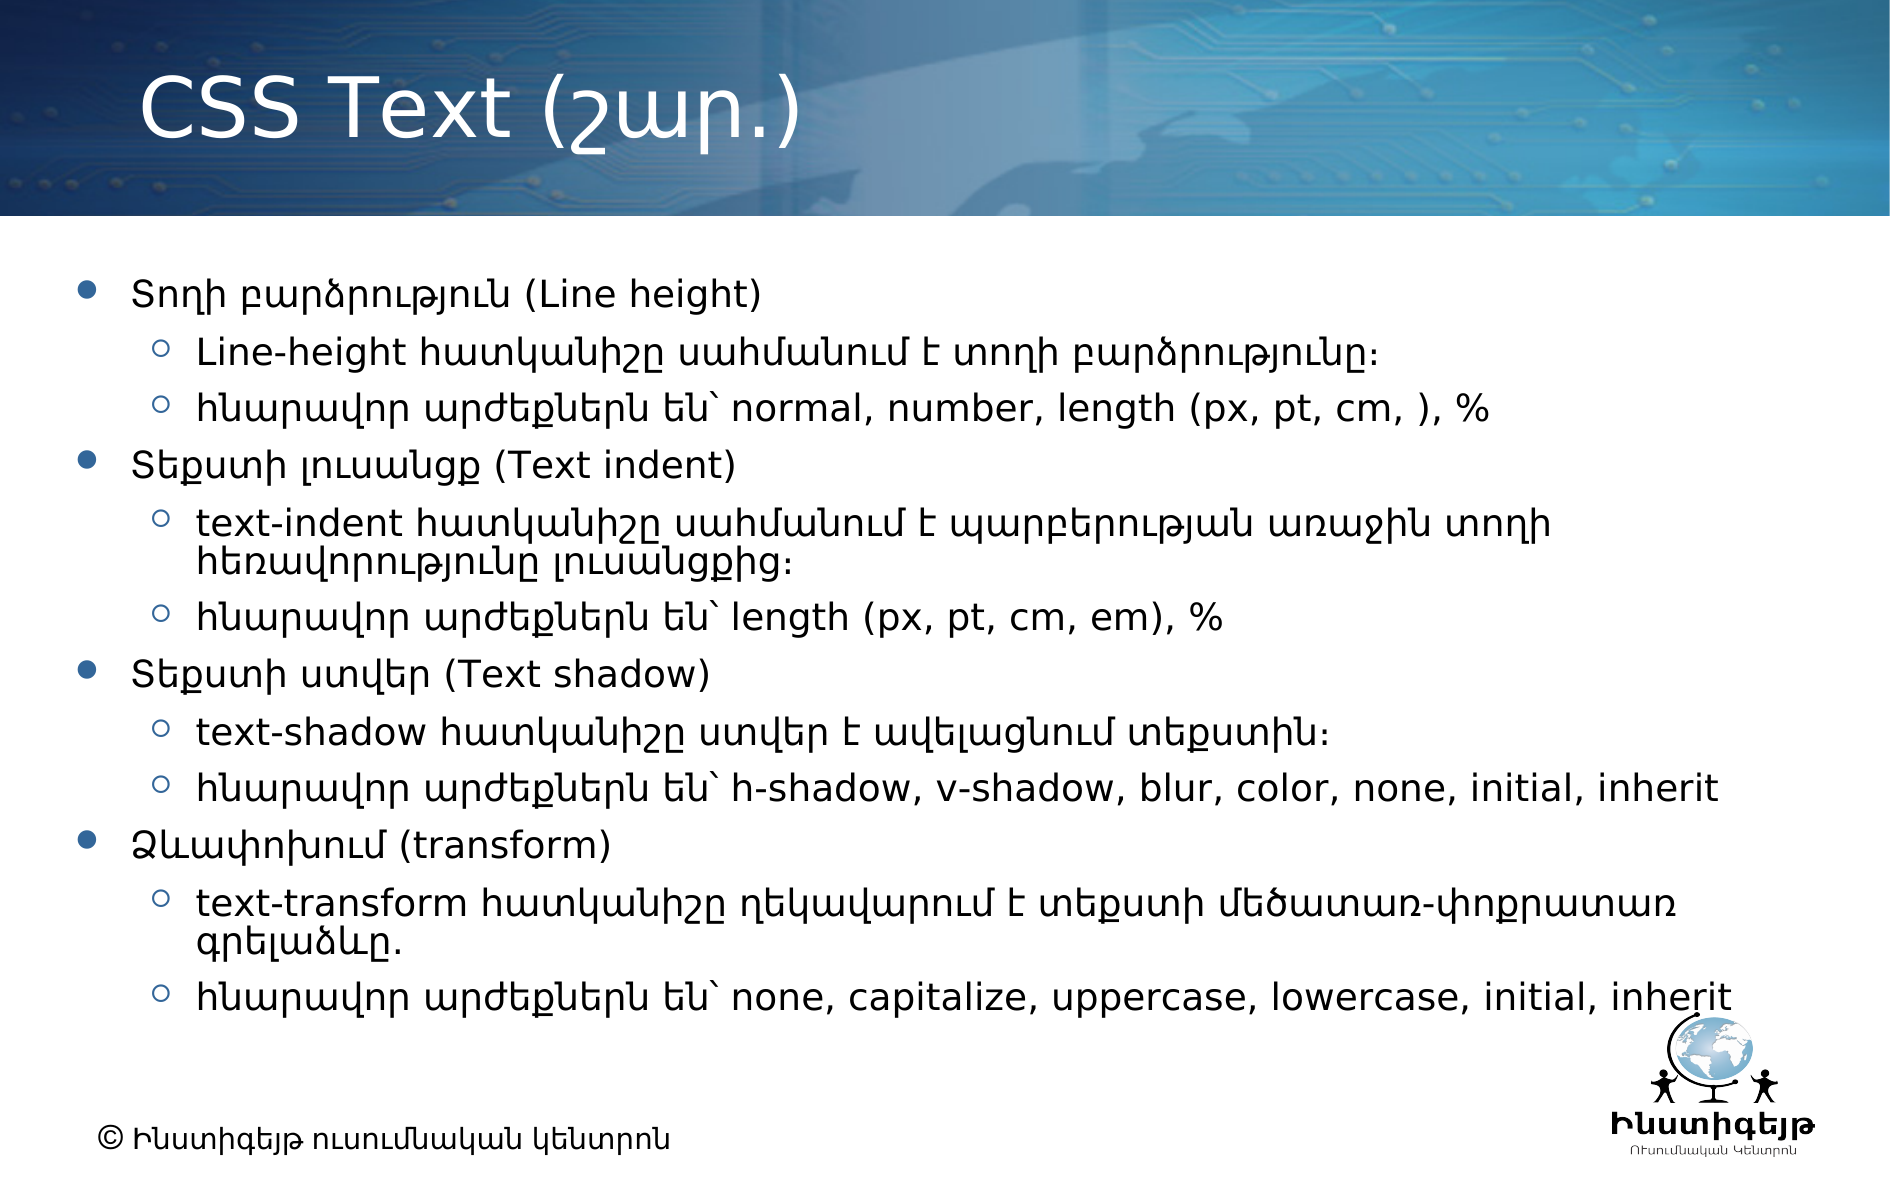

CSS Text (շար.)
# Տողի բարձրություն (Line height)
Line-height հատկանիշը սահմանում է տողի բարձրությունը։
հնարավոր արժեքներն են՝ normal, number, length (px, pt, cm, ), %
Տեքստի լուսանցք (Text indent)
text-indent հատկանիշը սահմանում է պարբերության առաջին տողի հեռավորությունը լուսանցքից։
հնարավոր արժեքներն են՝ length (px, pt, cm, em), %
Տեքստի ստվեր (Text shadow)
text-shadow հատկանիշը ստվեր է ավելացնում տեքստին։
հնարավոր արժեքներն են՝ h-shadow, v-shadow, blur, color, none, initial, inherit
Ձևափոխում (transform)
text-transform հատկանիշը ղեկավարում է տեքստի մեծատառ-փոքրատառ գրելաձևը․
հնարավոր արժեքներն են՝ none, capitalize, uppercase, lowercase, initial, inherit